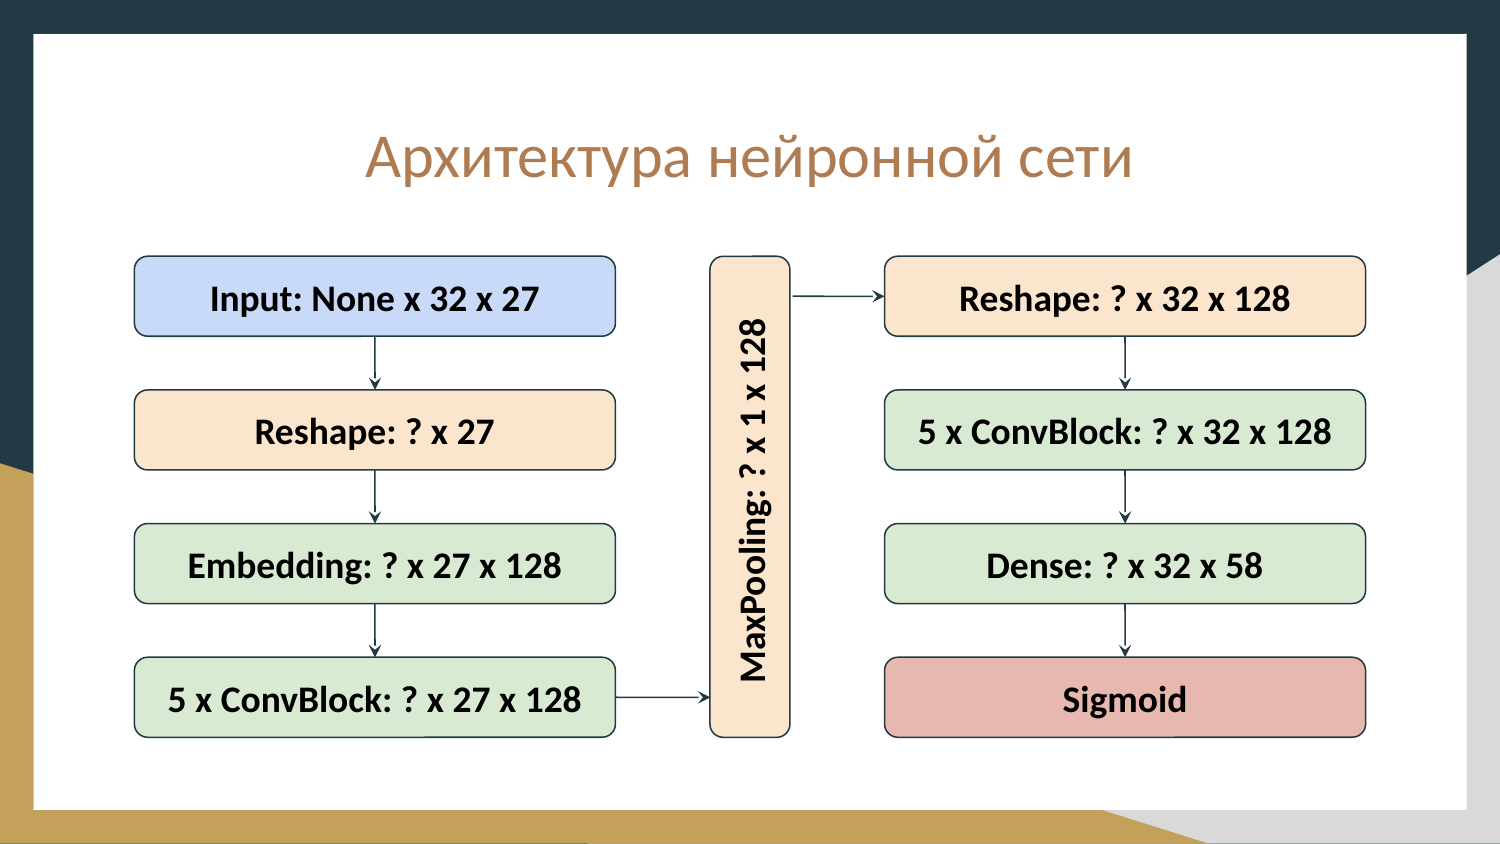

# Архитектура нейронной сети
Input: None x 32 x 27
Reshape: ? x 32 x 128
Reshape: ? x 27
5 x ConvBlock: ? x 32 x 128
MaxPooling: ? x 1 x 128
Embedding: ? x 27 x 128
Dense: ? x 32 x 58
5 x ConvBlock: ? x 27 x 128
Sigmoid